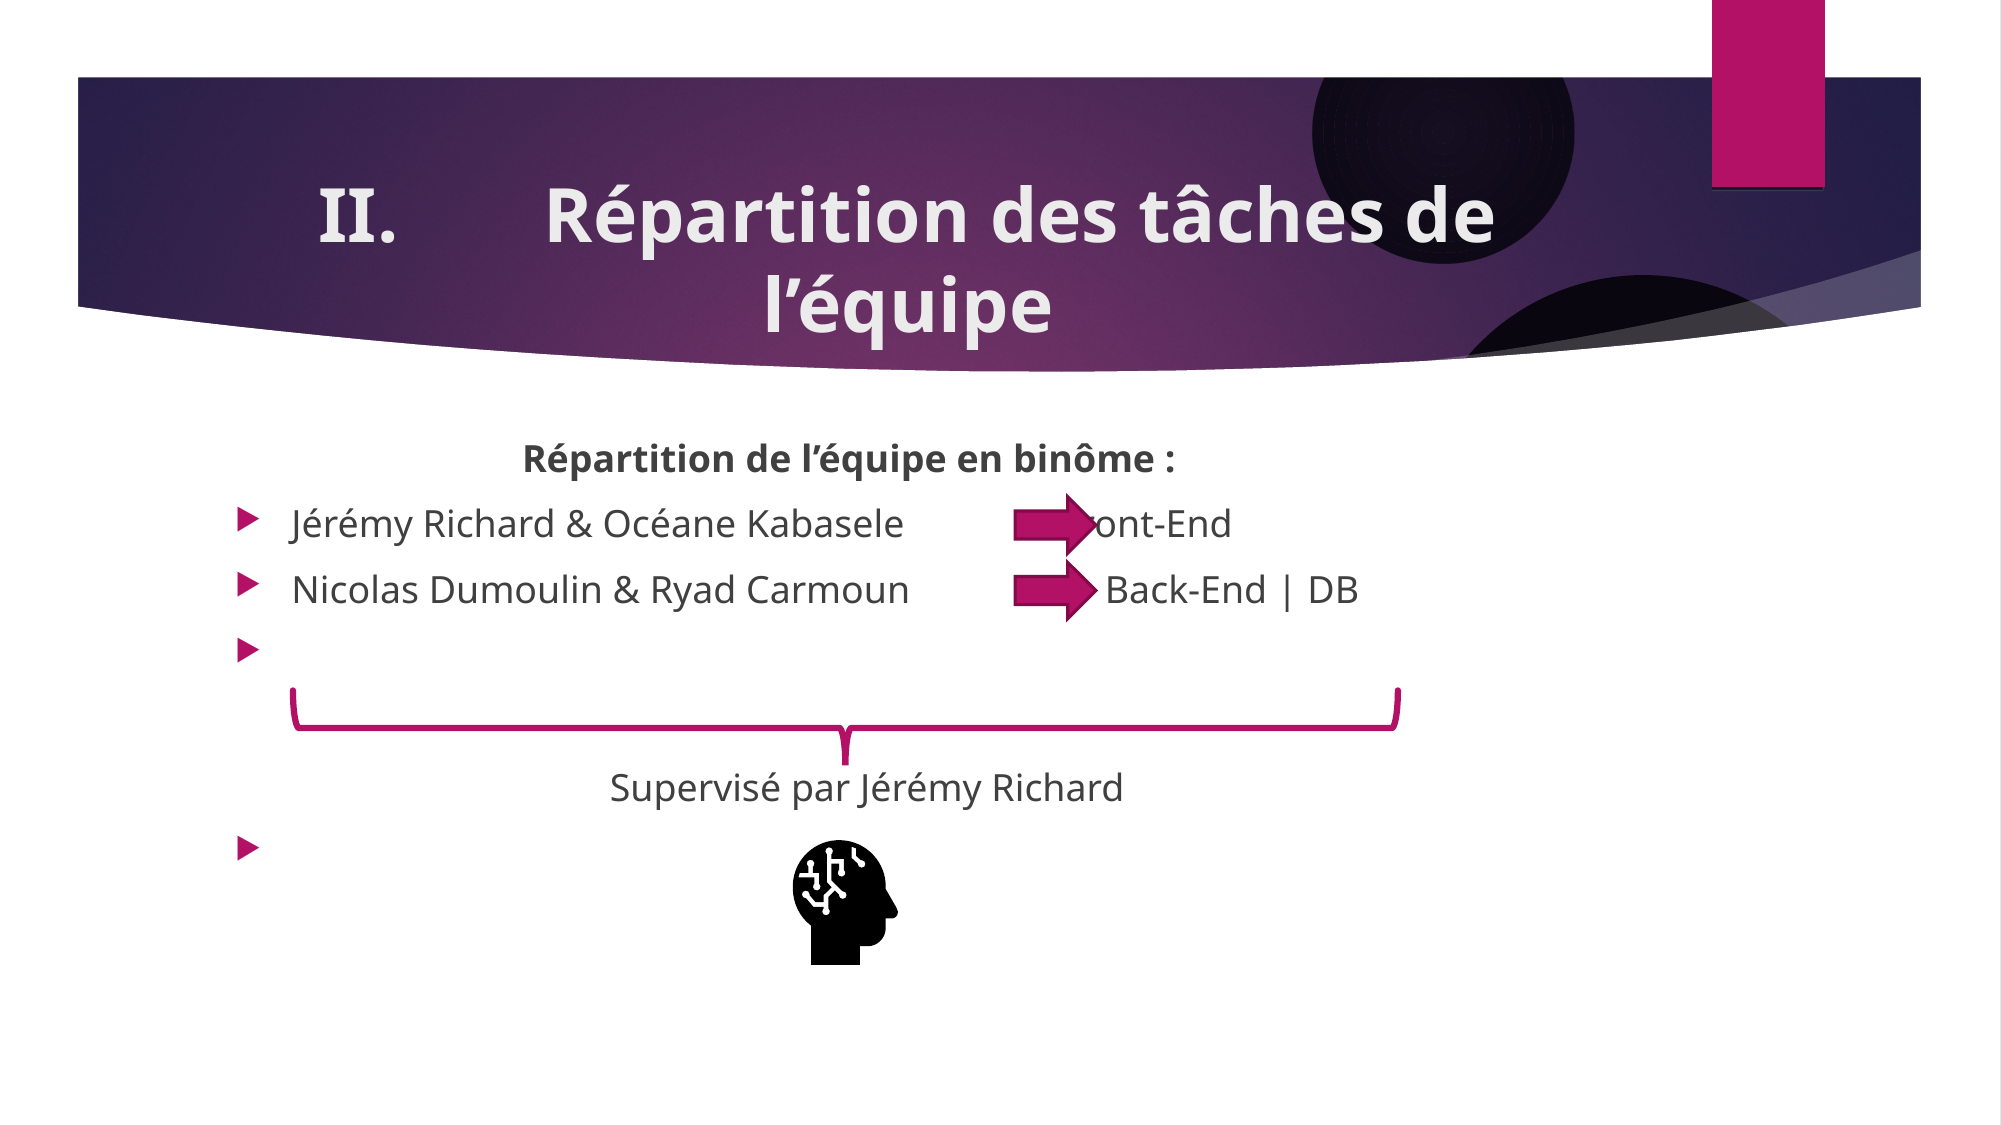

# II.		Répartition des tâches de l’équipe
Répartition de l’équipe en binôme :
Jérémy Richard & Océane Kabasele Front-End
Nicolas Dumoulin & Ryad Carmoun Back-End | DB
					Supervisé par Jérémy Richard